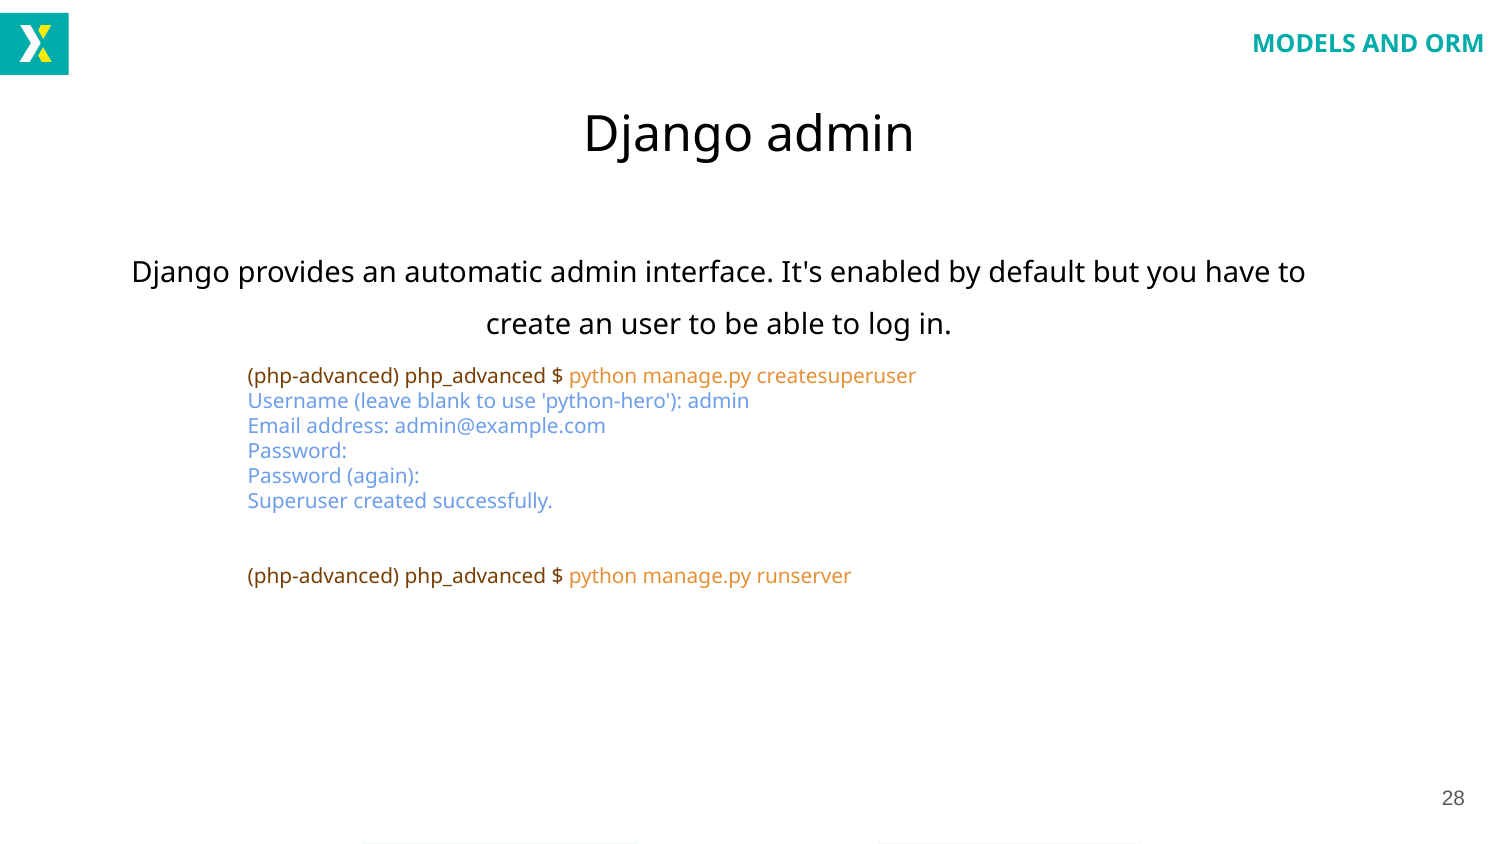

Django admin
Django provides an automatic admin interface. It's enabled by default but you have to create an user to be able to log in.
(php-advanced) php_advanced $ python manage.py createsuperuser
Username (leave blank to use 'python-hero'): admin
Email address: admin@example.com
Password:
Password (again):
Superuser created successfully.
(php-advanced) php_advanced $ python manage.py runserver